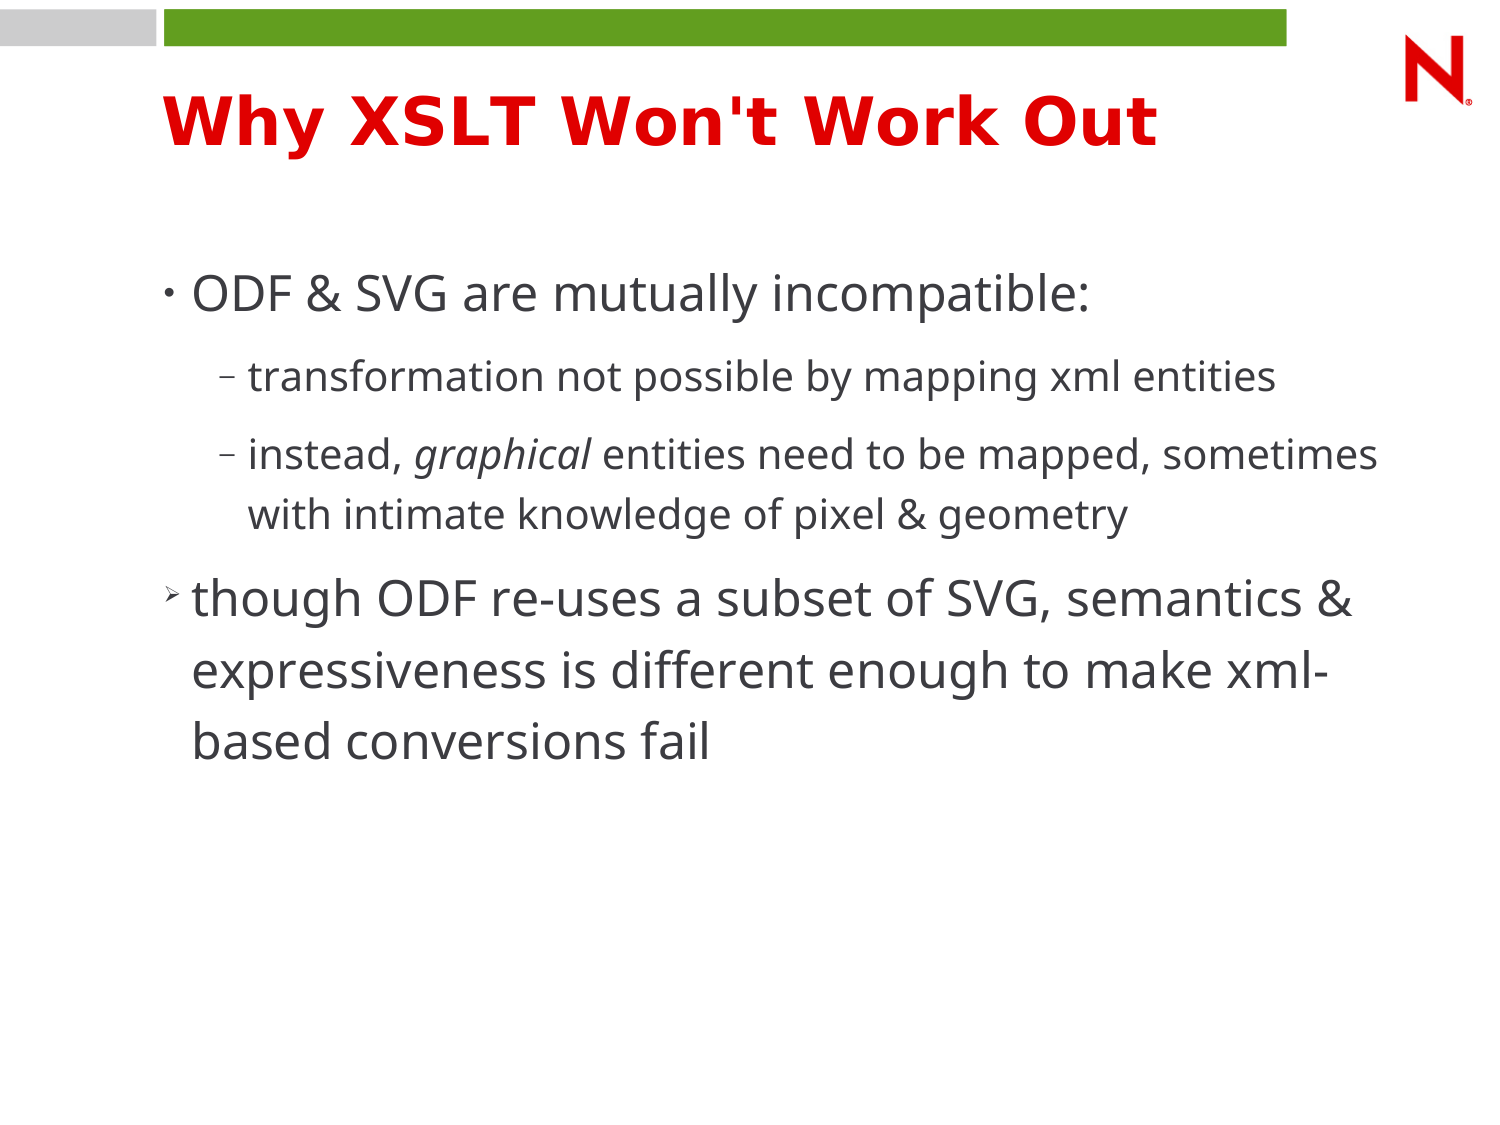

# Why XSLT Won't Work Out
ODF & SVG are mutually incompatible:
transformation not possible by mapping xml entities
instead, graphical entities need to be mapped, sometimes with intimate knowledge of pixel & geometry
though ODF re-uses a subset of SVG, semantics & expressiveness is different enough to make xml-based conversions fail